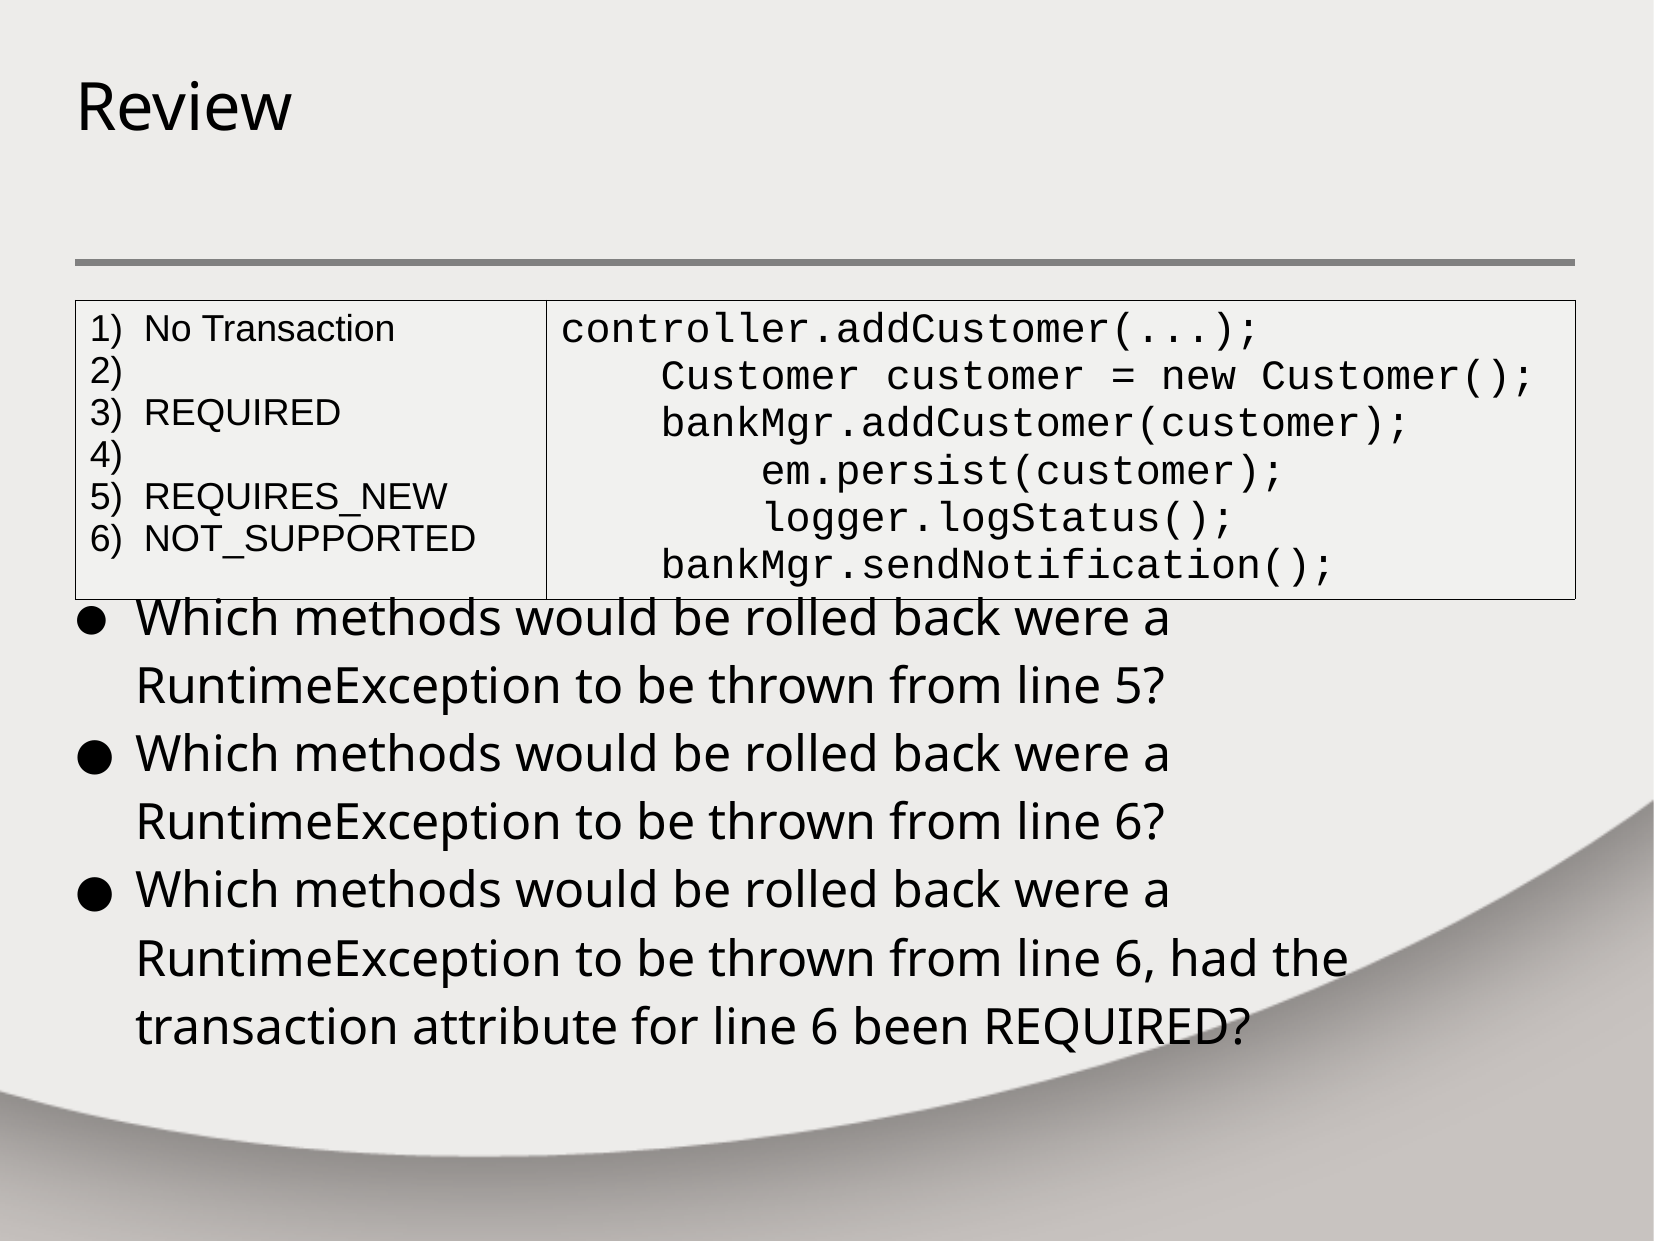

# Review
| No Transaction REQUIRED REQUIRES\_NEW NOT\_SUPPORTED | controller.addCustomer(...); Customer customer = new Customer(); bankMgr.addCustomer(customer); em.persist(customer); logger.logStatus(); bankMgr.sendNotification(); |
| --- | --- |
Which methods would be rolled back were a RuntimeException to be thrown from line 5?
Which methods would be rolled back were a RuntimeException to be thrown from line 6?
Which methods would be rolled back were a RuntimeException to be thrown from line 6, had the transaction attribute for line 6 been REQUIRED?